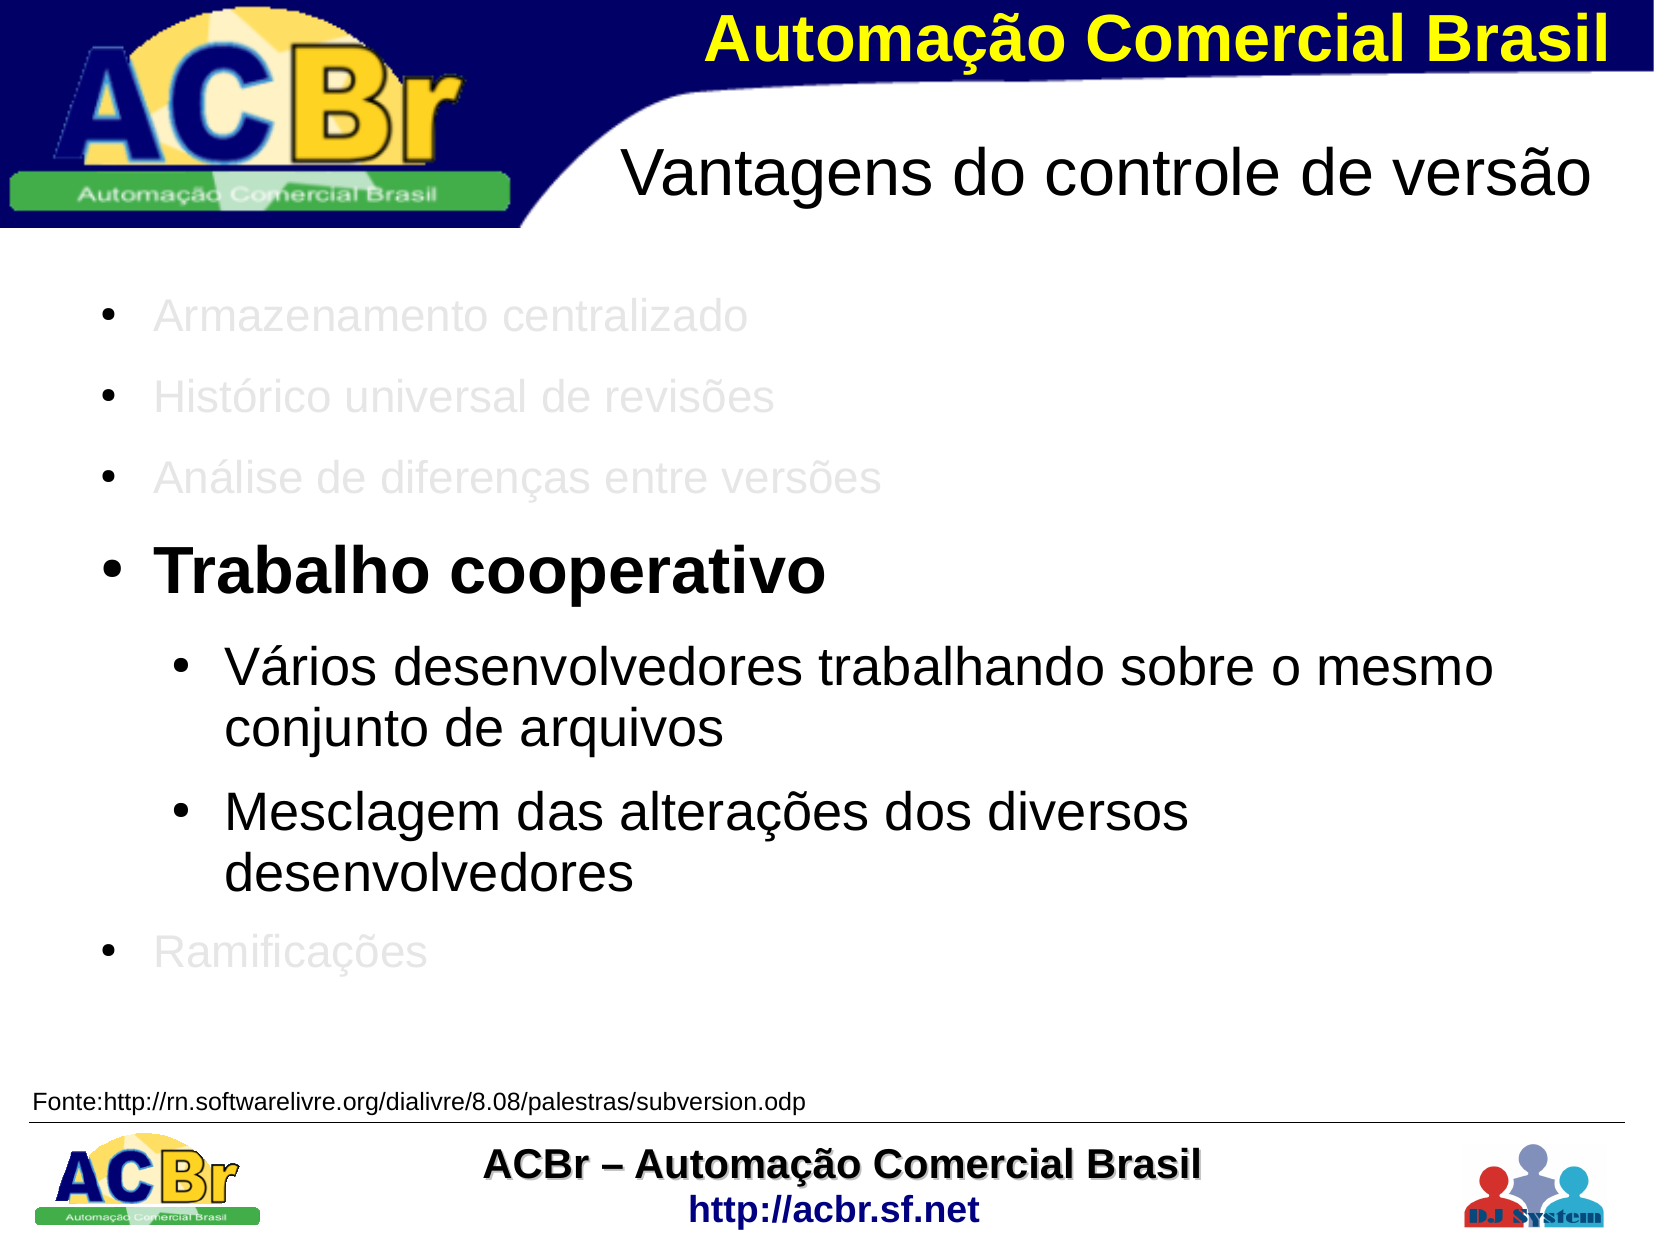

# Vantagens do controle de versão
Armazenamento centralizado
Histórico universal de revisões
Análise de diferenças entre versões
Trabalho cooperativo
Vários desenvolvedores trabalhando sobre o mesmo conjunto de arquivos
Mesclagem das alterações dos diversos desenvolvedores
Ramificações
Fonte:http://rn.softwarelivre.org/dialivre/8.08/palestras/subversion.odp